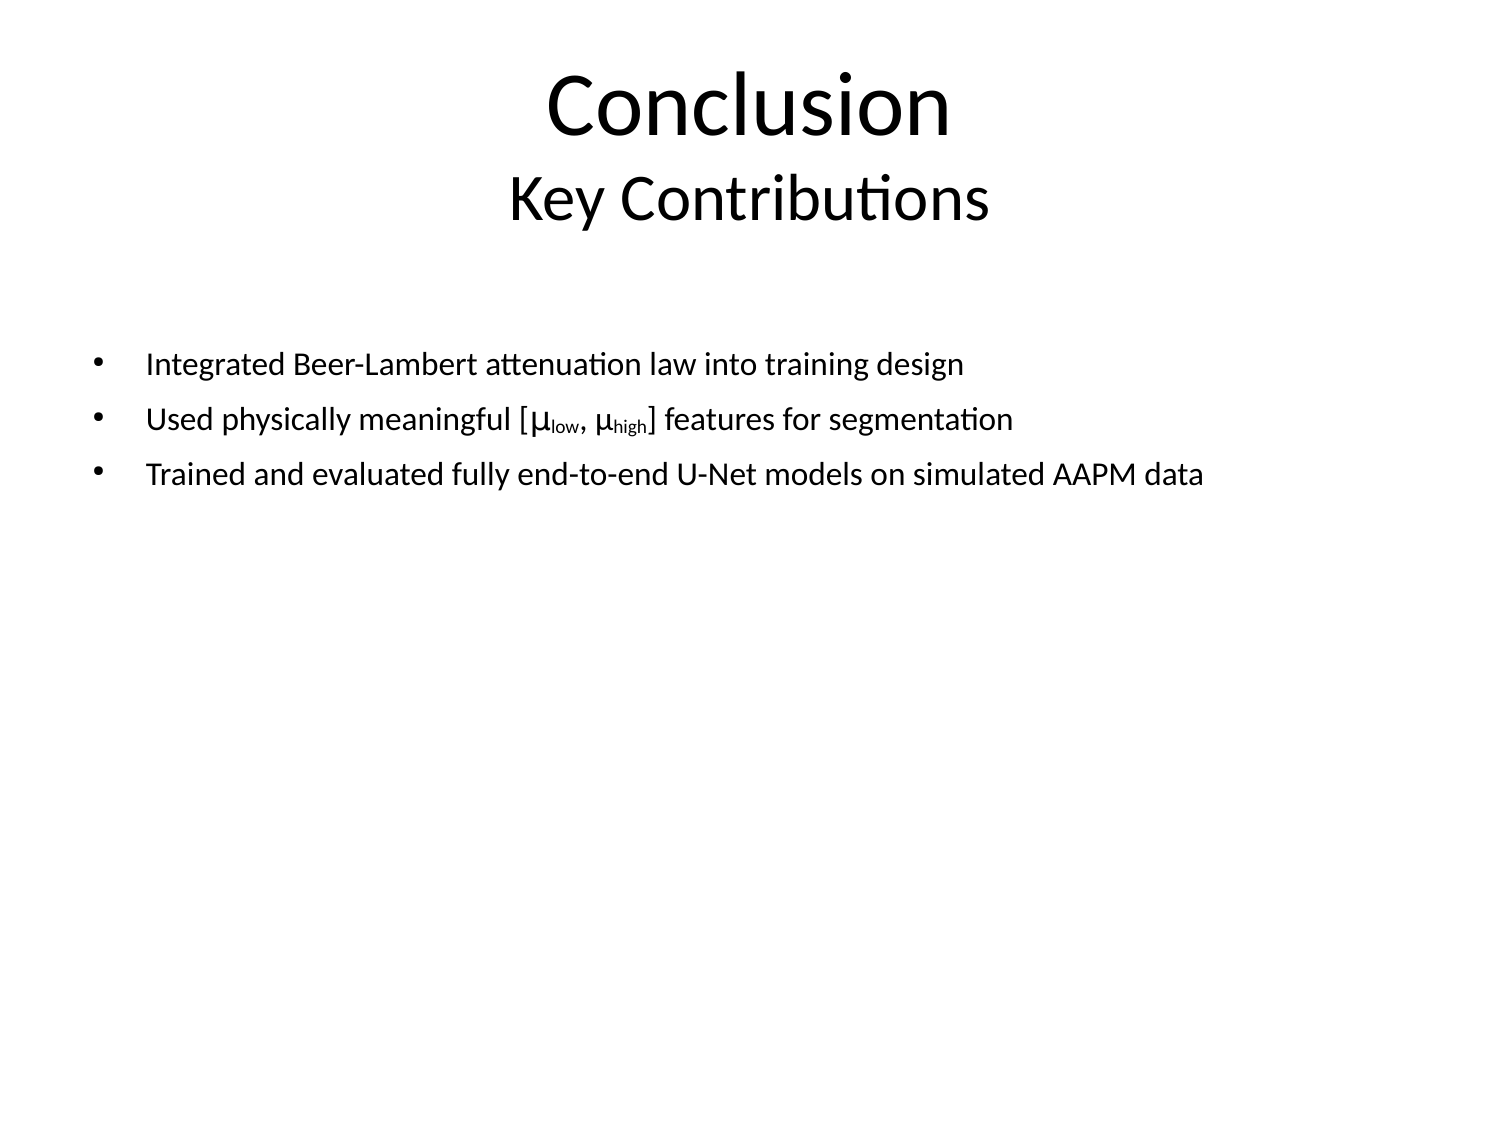

# Conclusion Key Contributions
Integrated Beer-Lambert attenuation law into training design
Used physically meaningful [μlow, μhigh] features for segmentation
Trained and evaluated fully end-to-end U-Net models on simulated AAPM data